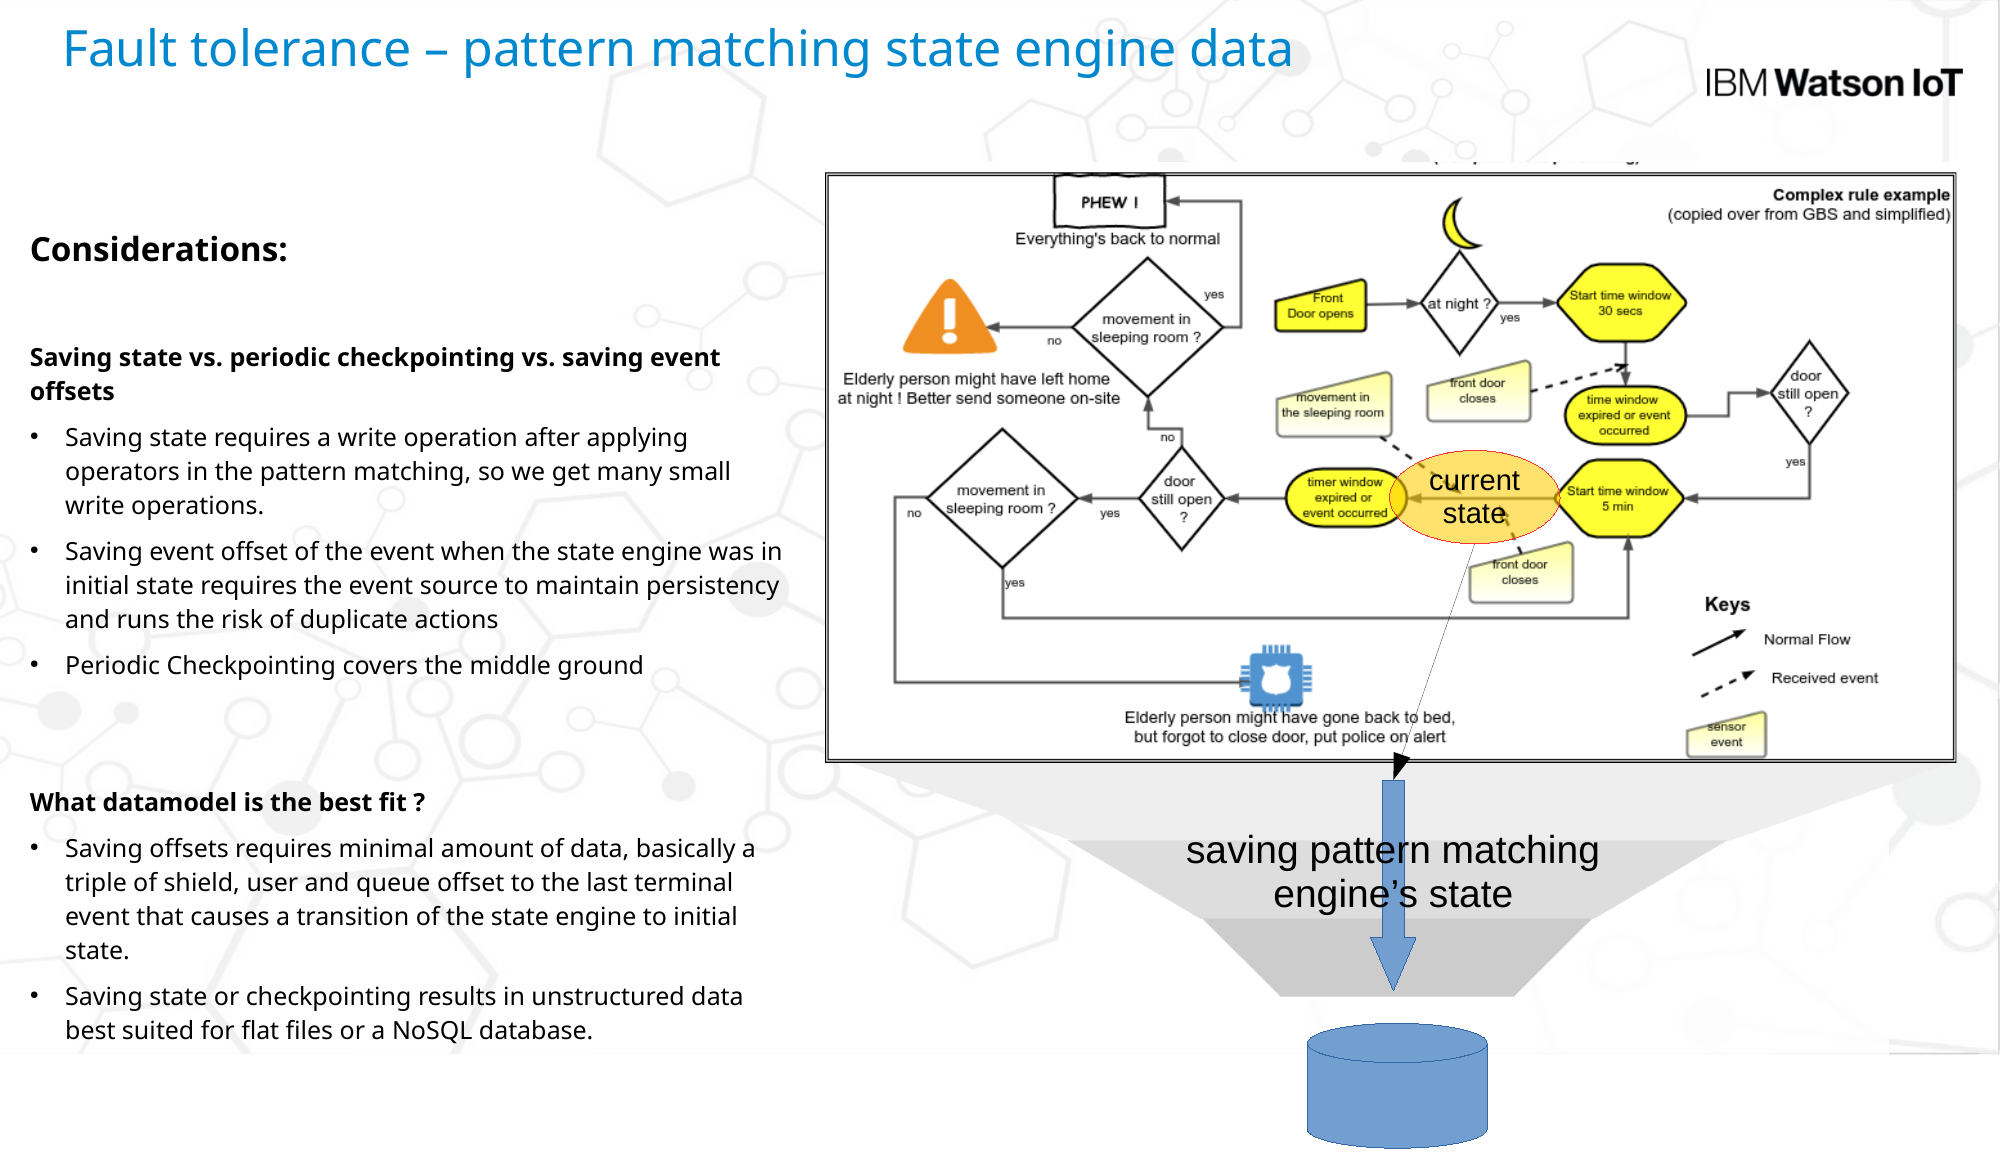

# Fault tolerance – pattern matching state engine data
Considerations:
Saving state vs. periodic checkpointing vs. saving event offsets
Saving state requires a write operation after applying operators in the pattern matching, so we get many small write operations.
Saving event offset of the event when the state engine was in initial state requires the event source to maintain persistency and runs the risk of duplicate actions
Periodic Checkpointing covers the middle ground
What datamodel is the best fit ?
Saving offsets requires minimal amount of data, basically a triple of shield, user and queue offset to the last terminal event that causes a transition of the state engine to initial state.
Saving state or checkpointing results in unstructured data best suited for flat files or a NoSQL database.
current
state
saving pattern matching
engine’s state